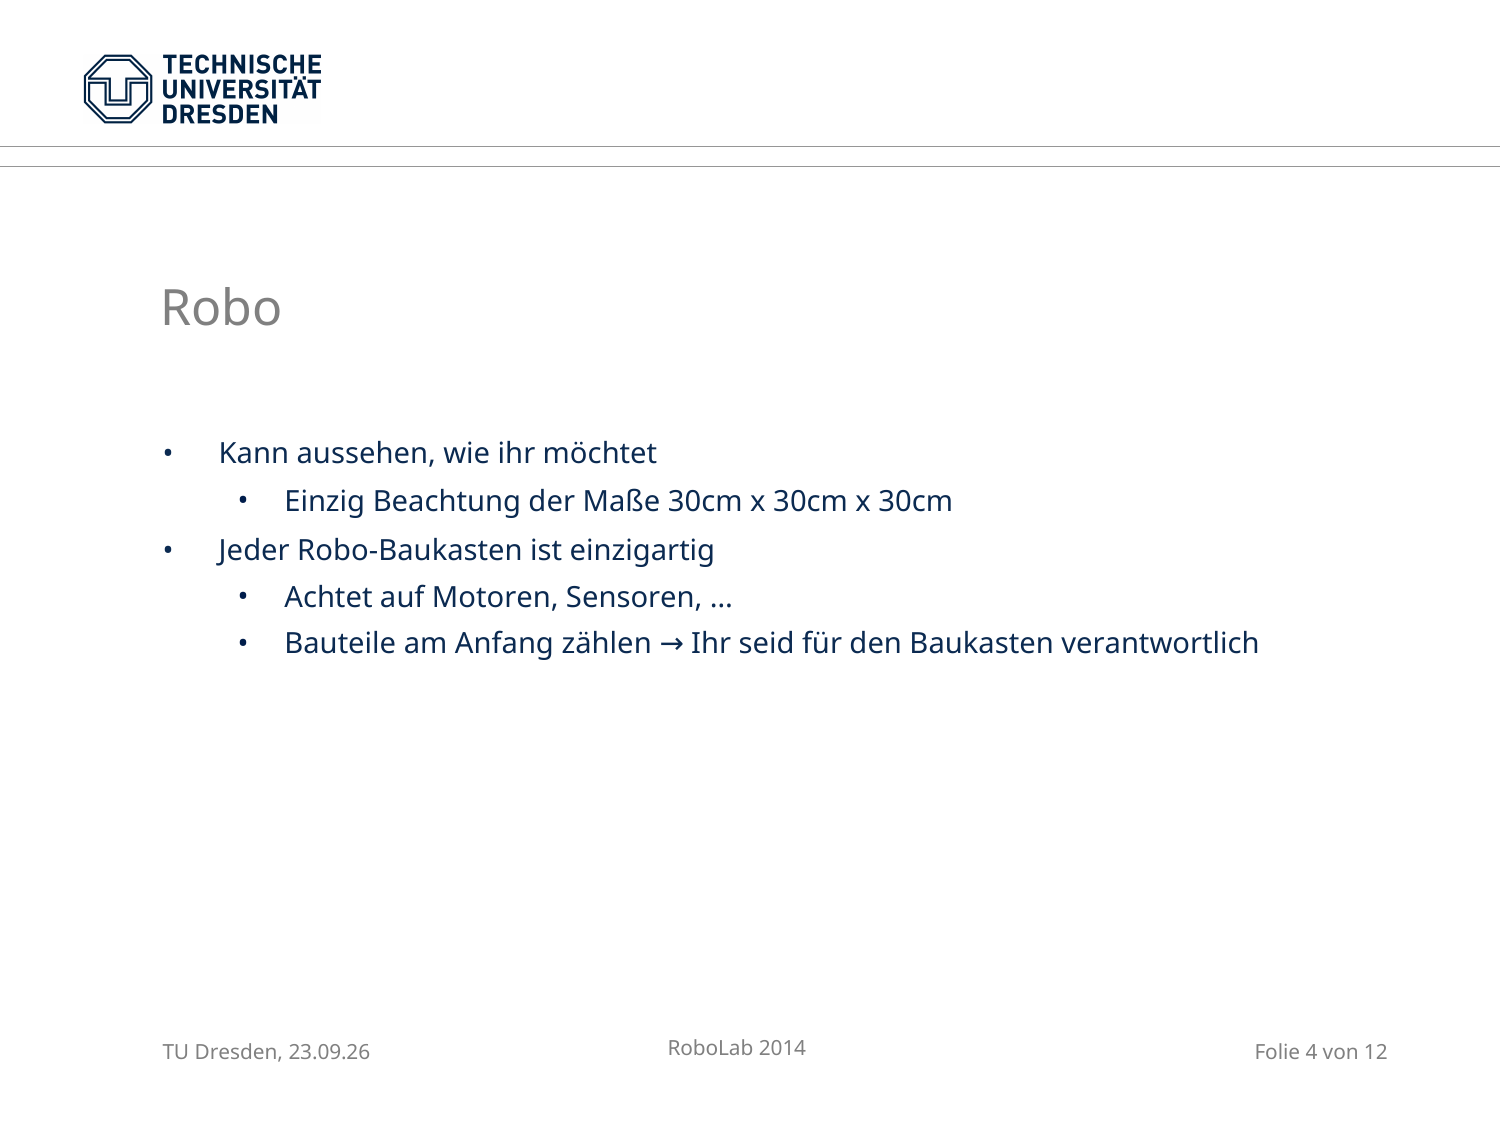

# Robo
Kann aussehen, wie ihr möchtet
Einzig Beachtung der Maße 30cm x 30cm x 30cm
Jeder Robo-Baukasten ist einzigartig
Achtet auf Motoren, Sensoren, …
Bauteile am Anfang zählen → Ihr seid für den Baukasten verantwortlich
4